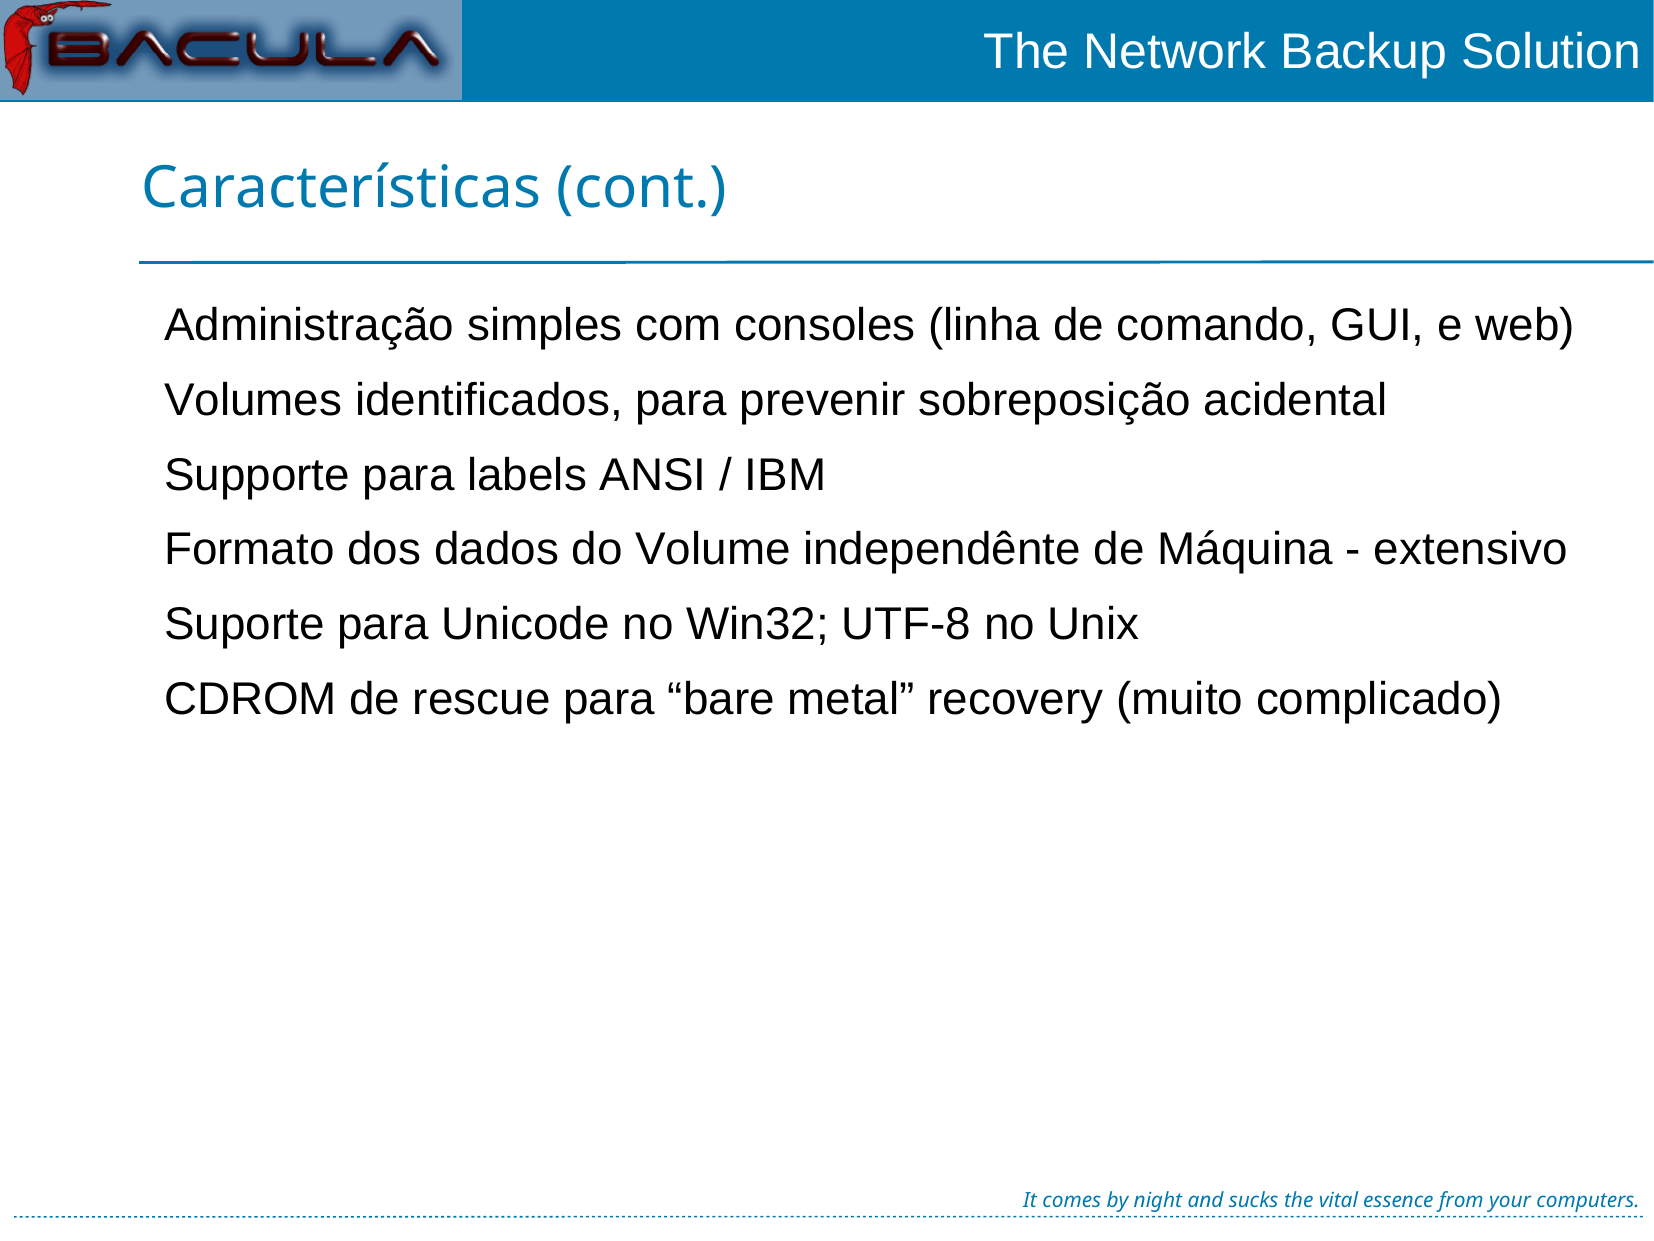

# Características (cont.)
Administração simples com consoles (linha de comando, GUI, e web)
Volumes identificados, para prevenir sobreposição acidental
Supporte para labels ANSI / IBM
Formato dos dados do Volume independênte de Máquina - extensivo
Suporte para Unicode no Win32; UTF-8 no Unix
CDROM de rescue para “bare metal” recovery (muito complicado)